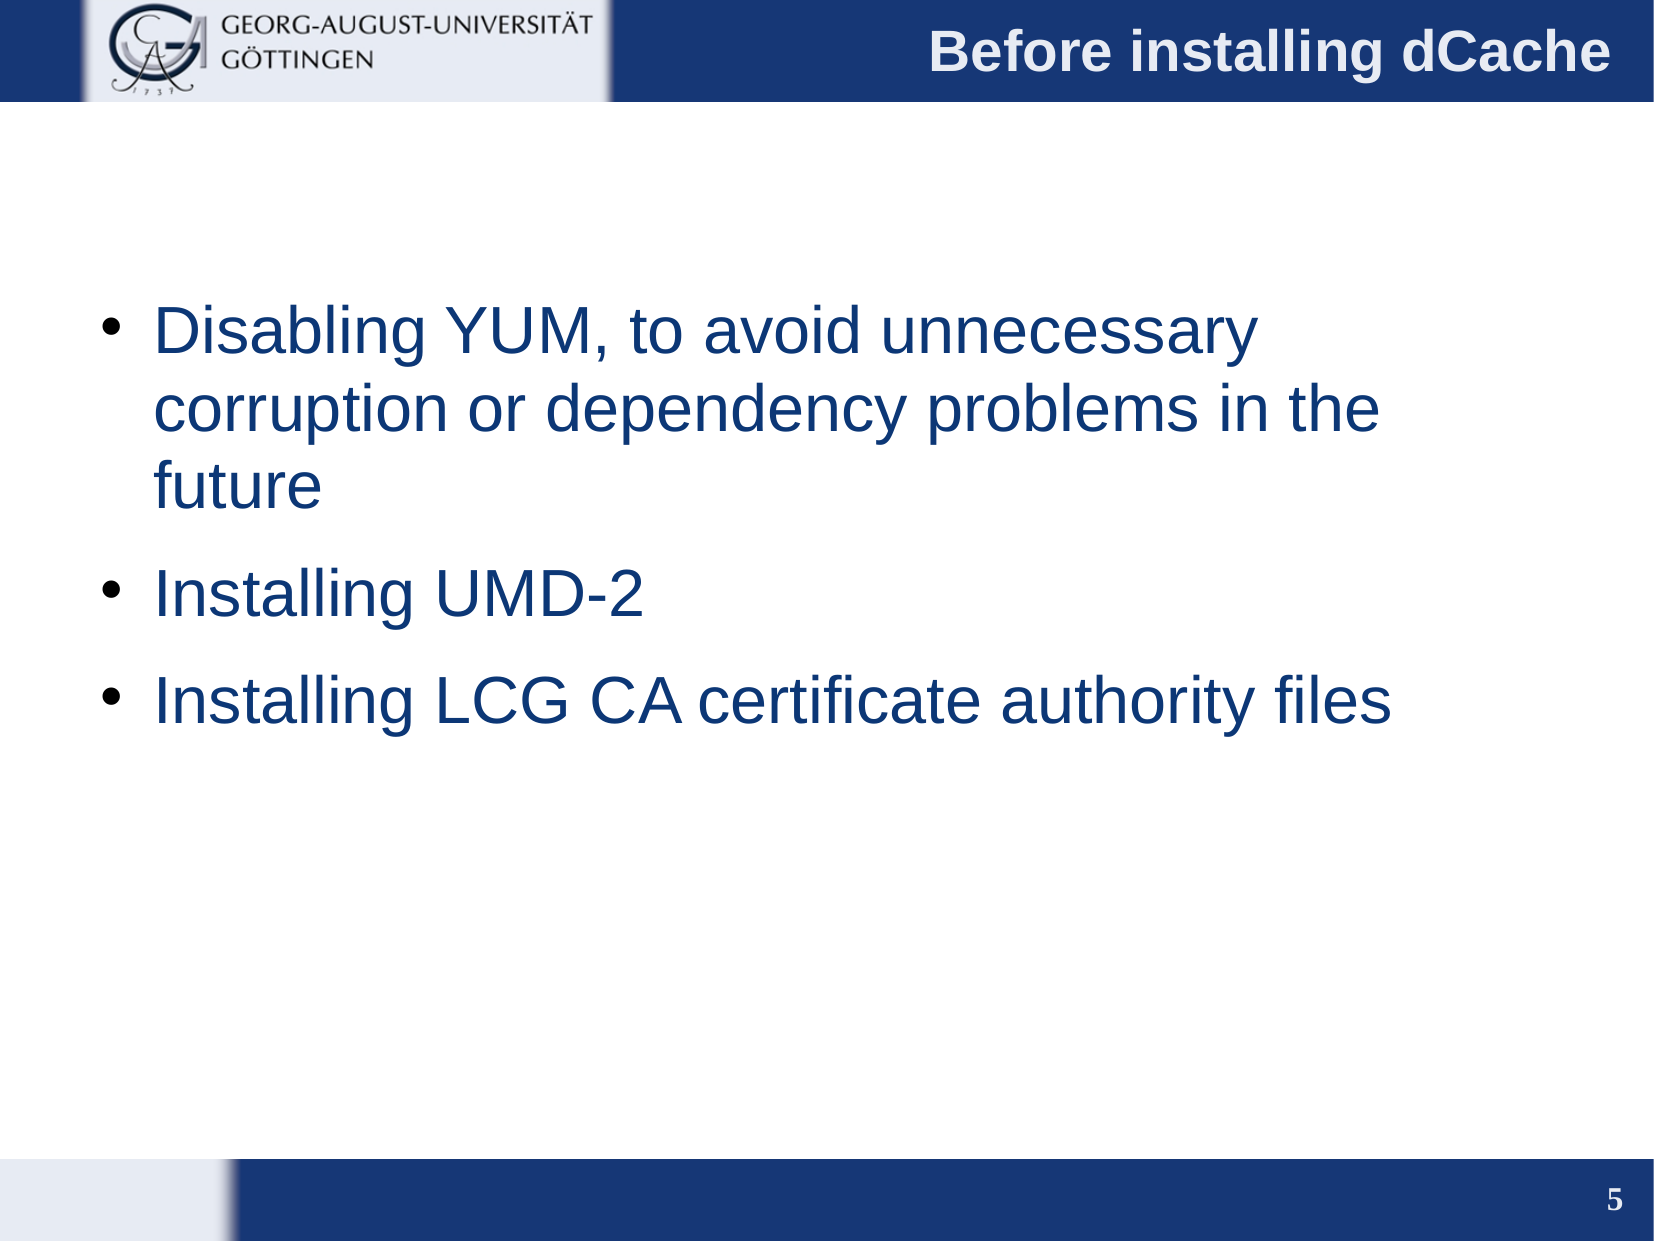

# Before installing dCache
Disabling YUM, to avoid unnecessary corruption or dependency problems in the future
Installing UMD-2
Installing LCG CA certificate authority files
dCache configuration in the WLCG T2
5